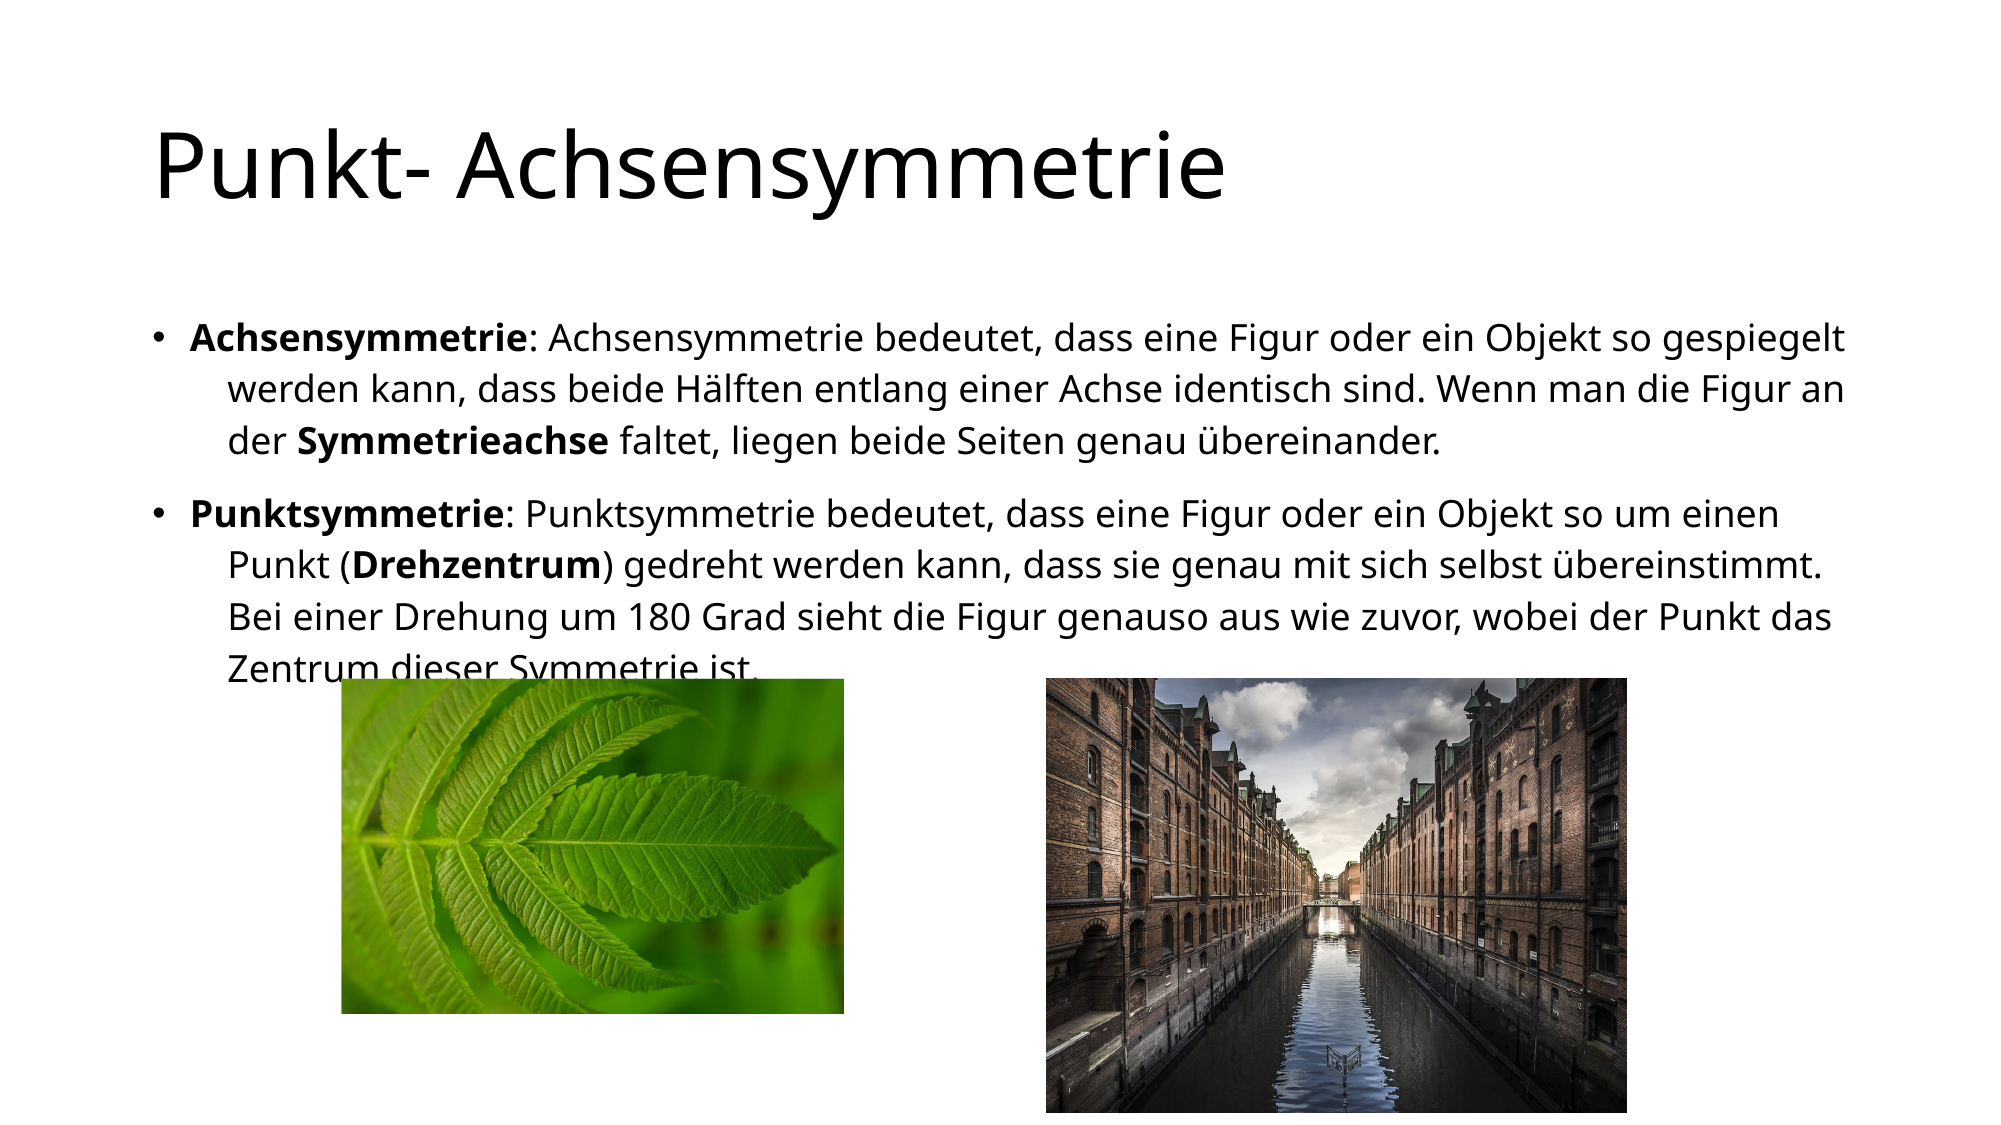

# Punkt- Achsensymmetrie
Achsensymmetrie: Achsensymmetrie bedeutet, dass eine Figur oder ein Objekt so gespiegelt werden kann, dass beide Hälften entlang einer Achse identisch sind. Wenn man die Figur an der Symmetrieachse faltet, liegen beide Seiten genau übereinander.
Punktsymmetrie: Punktsymmetrie bedeutet, dass eine Figur oder ein Objekt so um einen Punkt (Drehzentrum) gedreht werden kann, dass sie genau mit sich selbst übereinstimmt. Bei einer Drehung um 180 Grad sieht die Figur genauso aus wie zuvor, wobei der Punkt das Zentrum dieser Symmetrie ist.